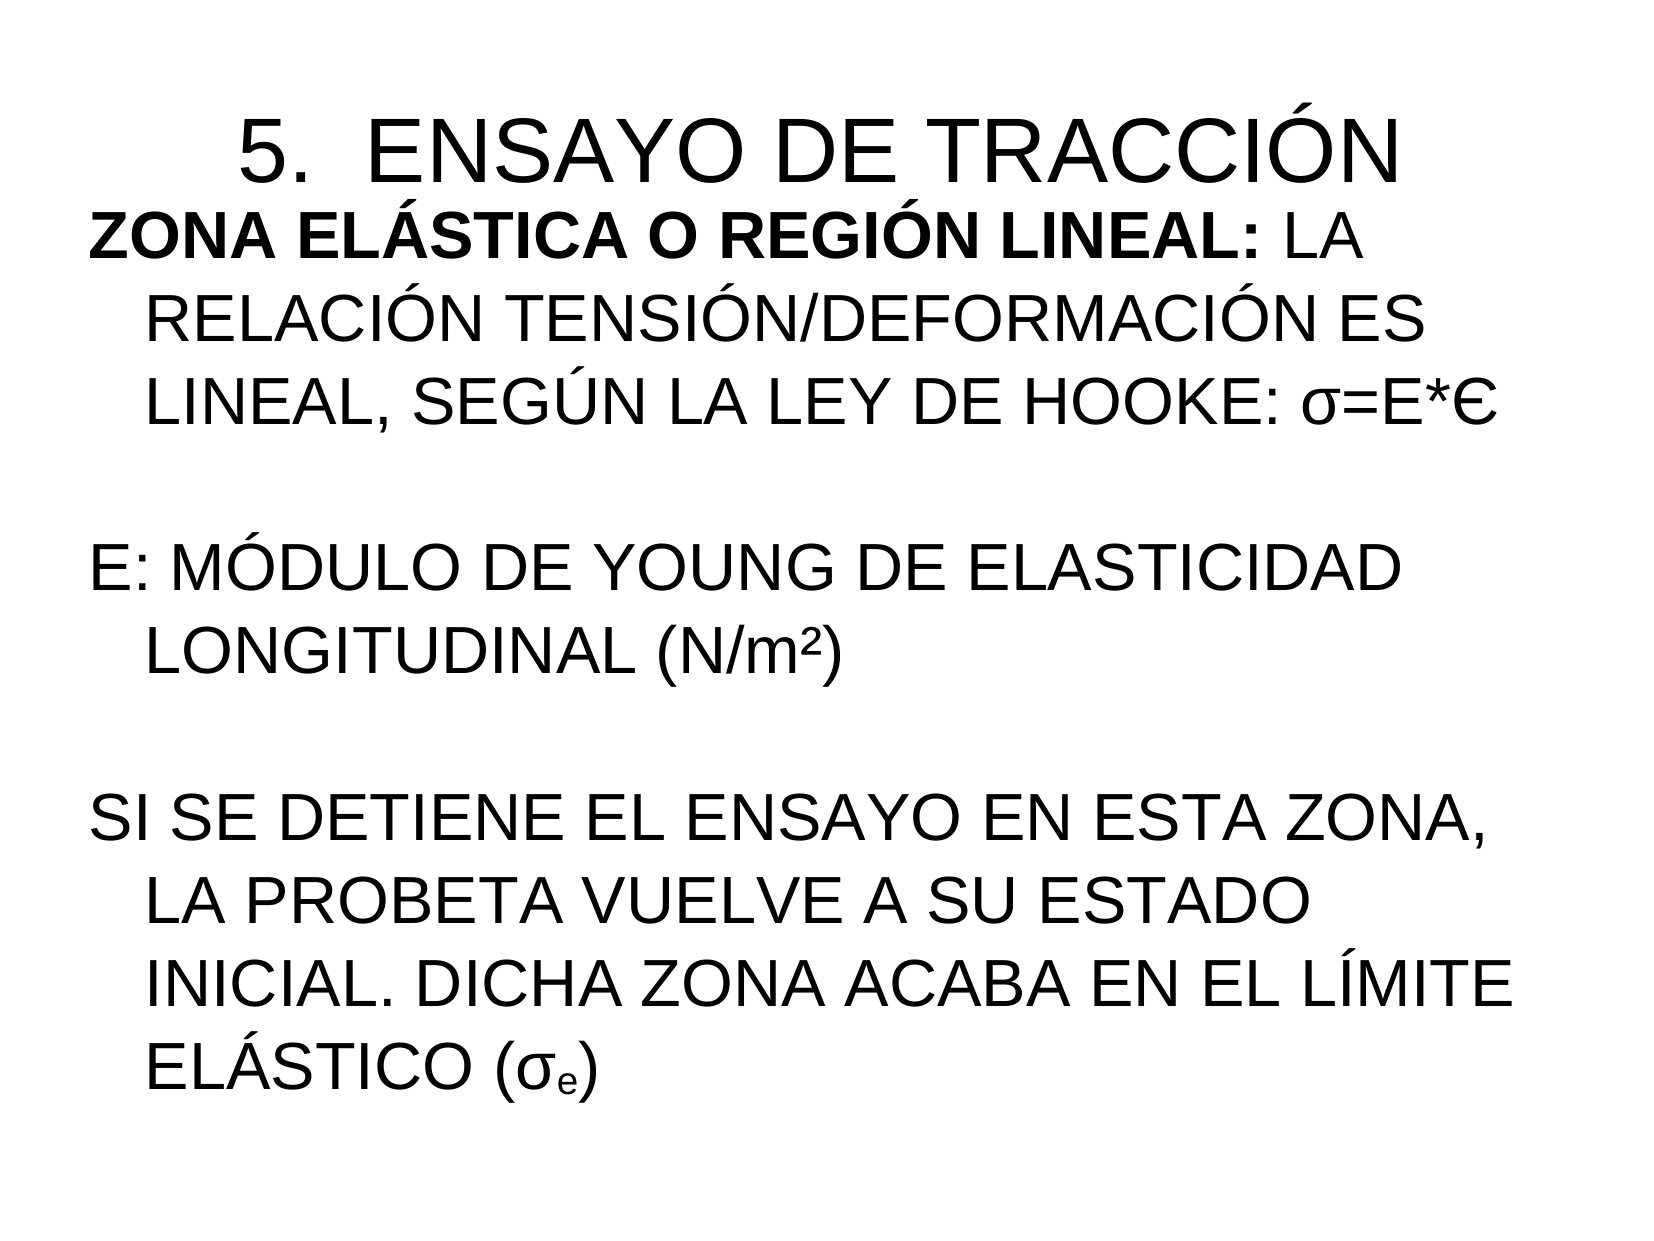

5. ENSAYO DE TRACCIÓN
# ZONA ELÁSTICA O REGIÓN LINEAL: LA RELACIÓN TENSIÓN/DEFORMACIÓN ES LINEAL, SEGÚN LA LEY DE HOOKE: σ=E*Є
E: MÓDULO DE YOUNG DE ELASTICIDAD LONGITUDINAL (N/m²)
SI SE DETIENE EL ENSAYO EN ESTA ZONA, LA PROBETA VUELVE A SU ESTADO INICIAL. DICHA ZONA ACABA EN EL LÍMITE ELÁSTICO (σe)